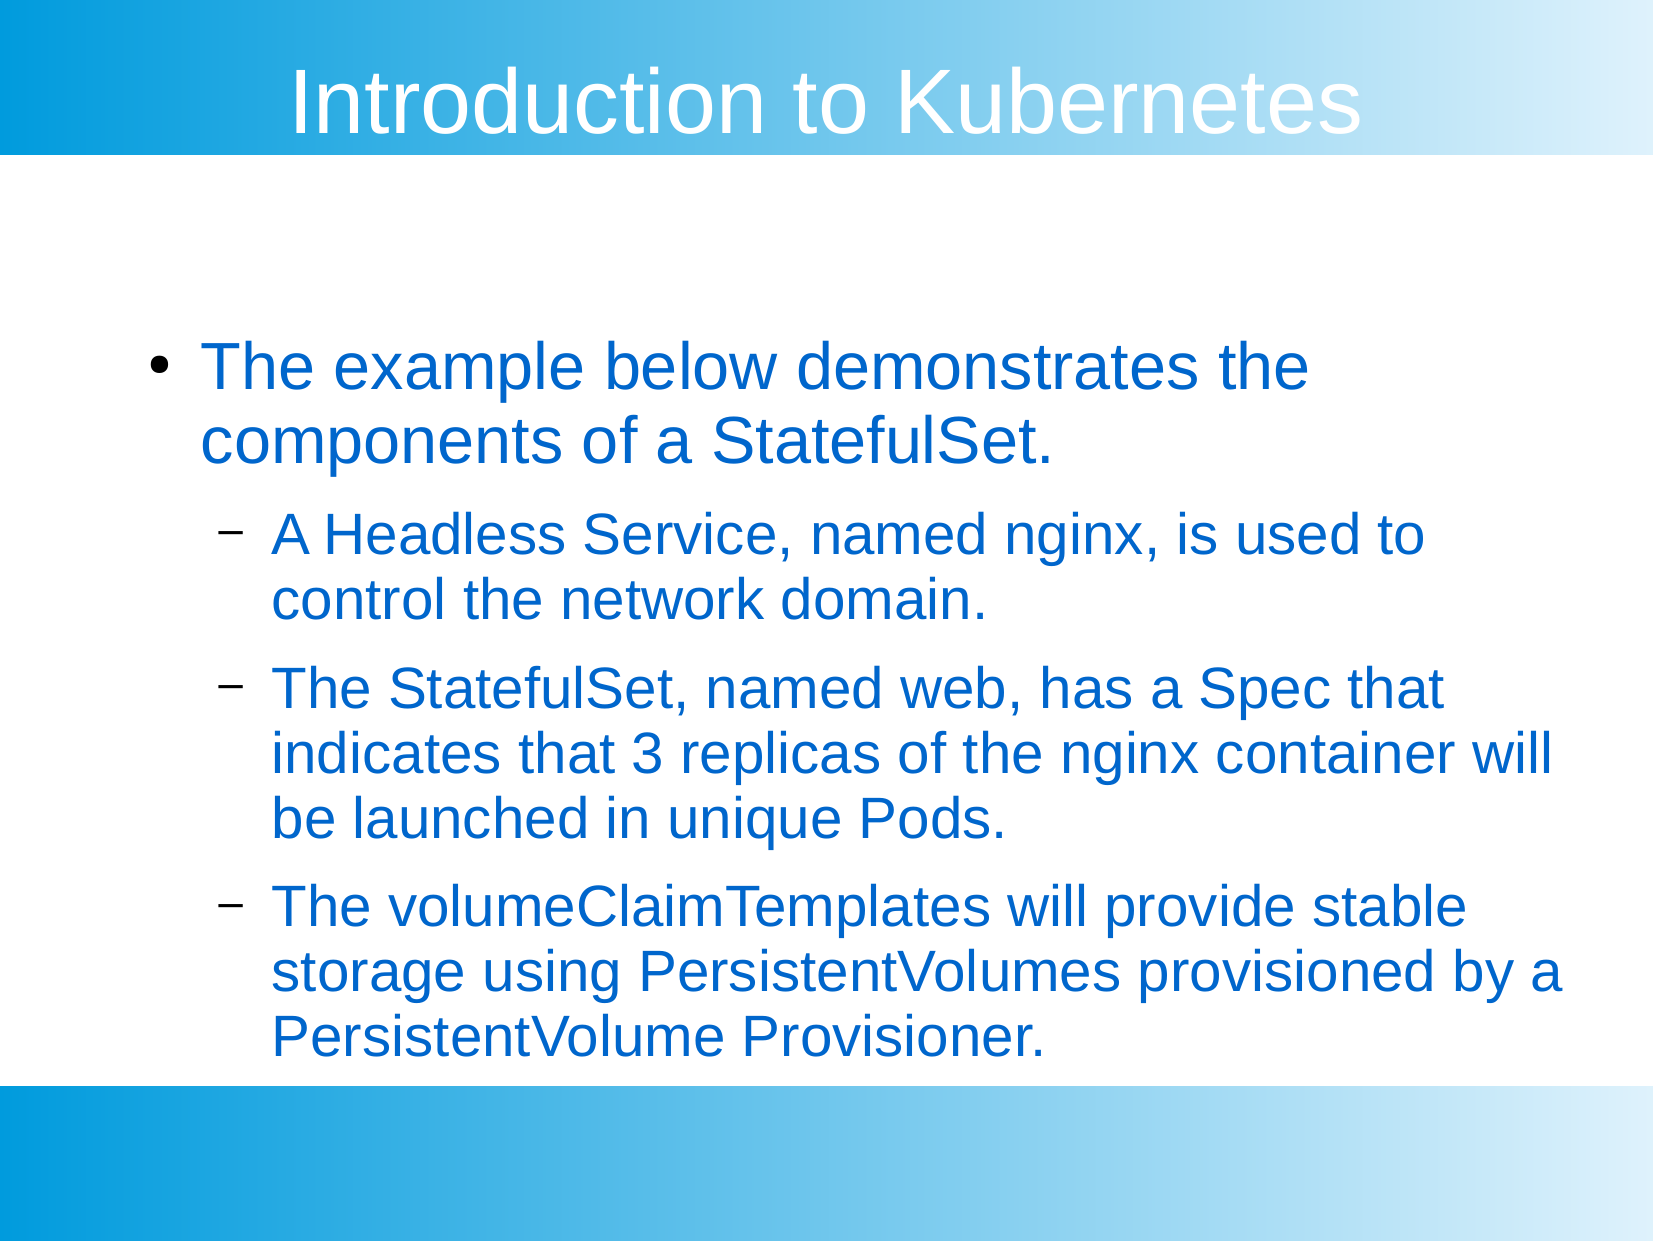

# Introduction to Kubernetes
The example below demonstrates the components of a StatefulSet.
A Headless Service, named nginx, is used to control the network domain.
The StatefulSet, named web, has a Spec that indicates that 3 replicas of the nginx container will be launched in unique Pods.
The volumeClaimTemplates will provide stable storage using PersistentVolumes provisioned by a PersistentVolume Provisioner.